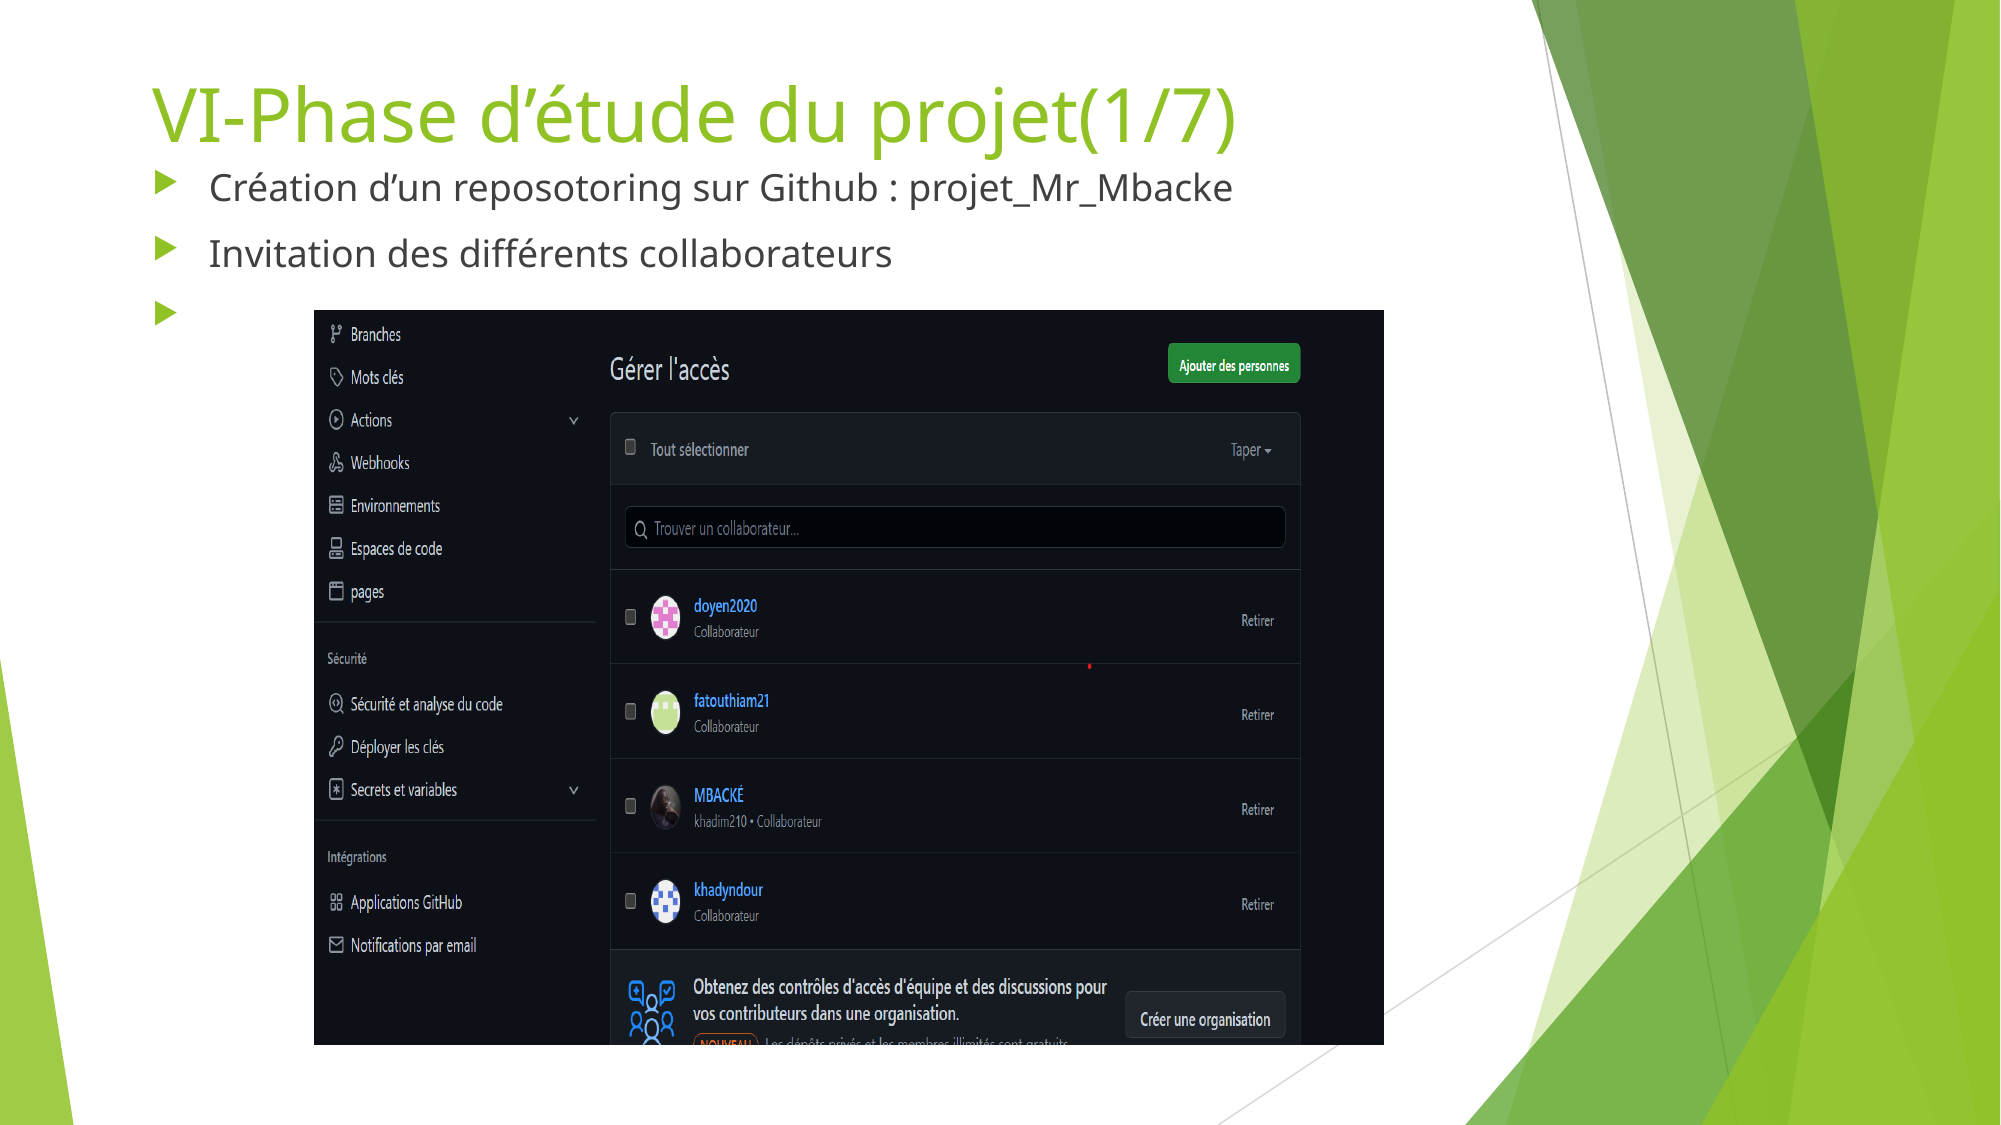

# VI-Phase d’étude du projet(1/7)
Création d’un reposotoring sur Github : projet_Mr_Mbacke
Invitation des différents collaborateurs